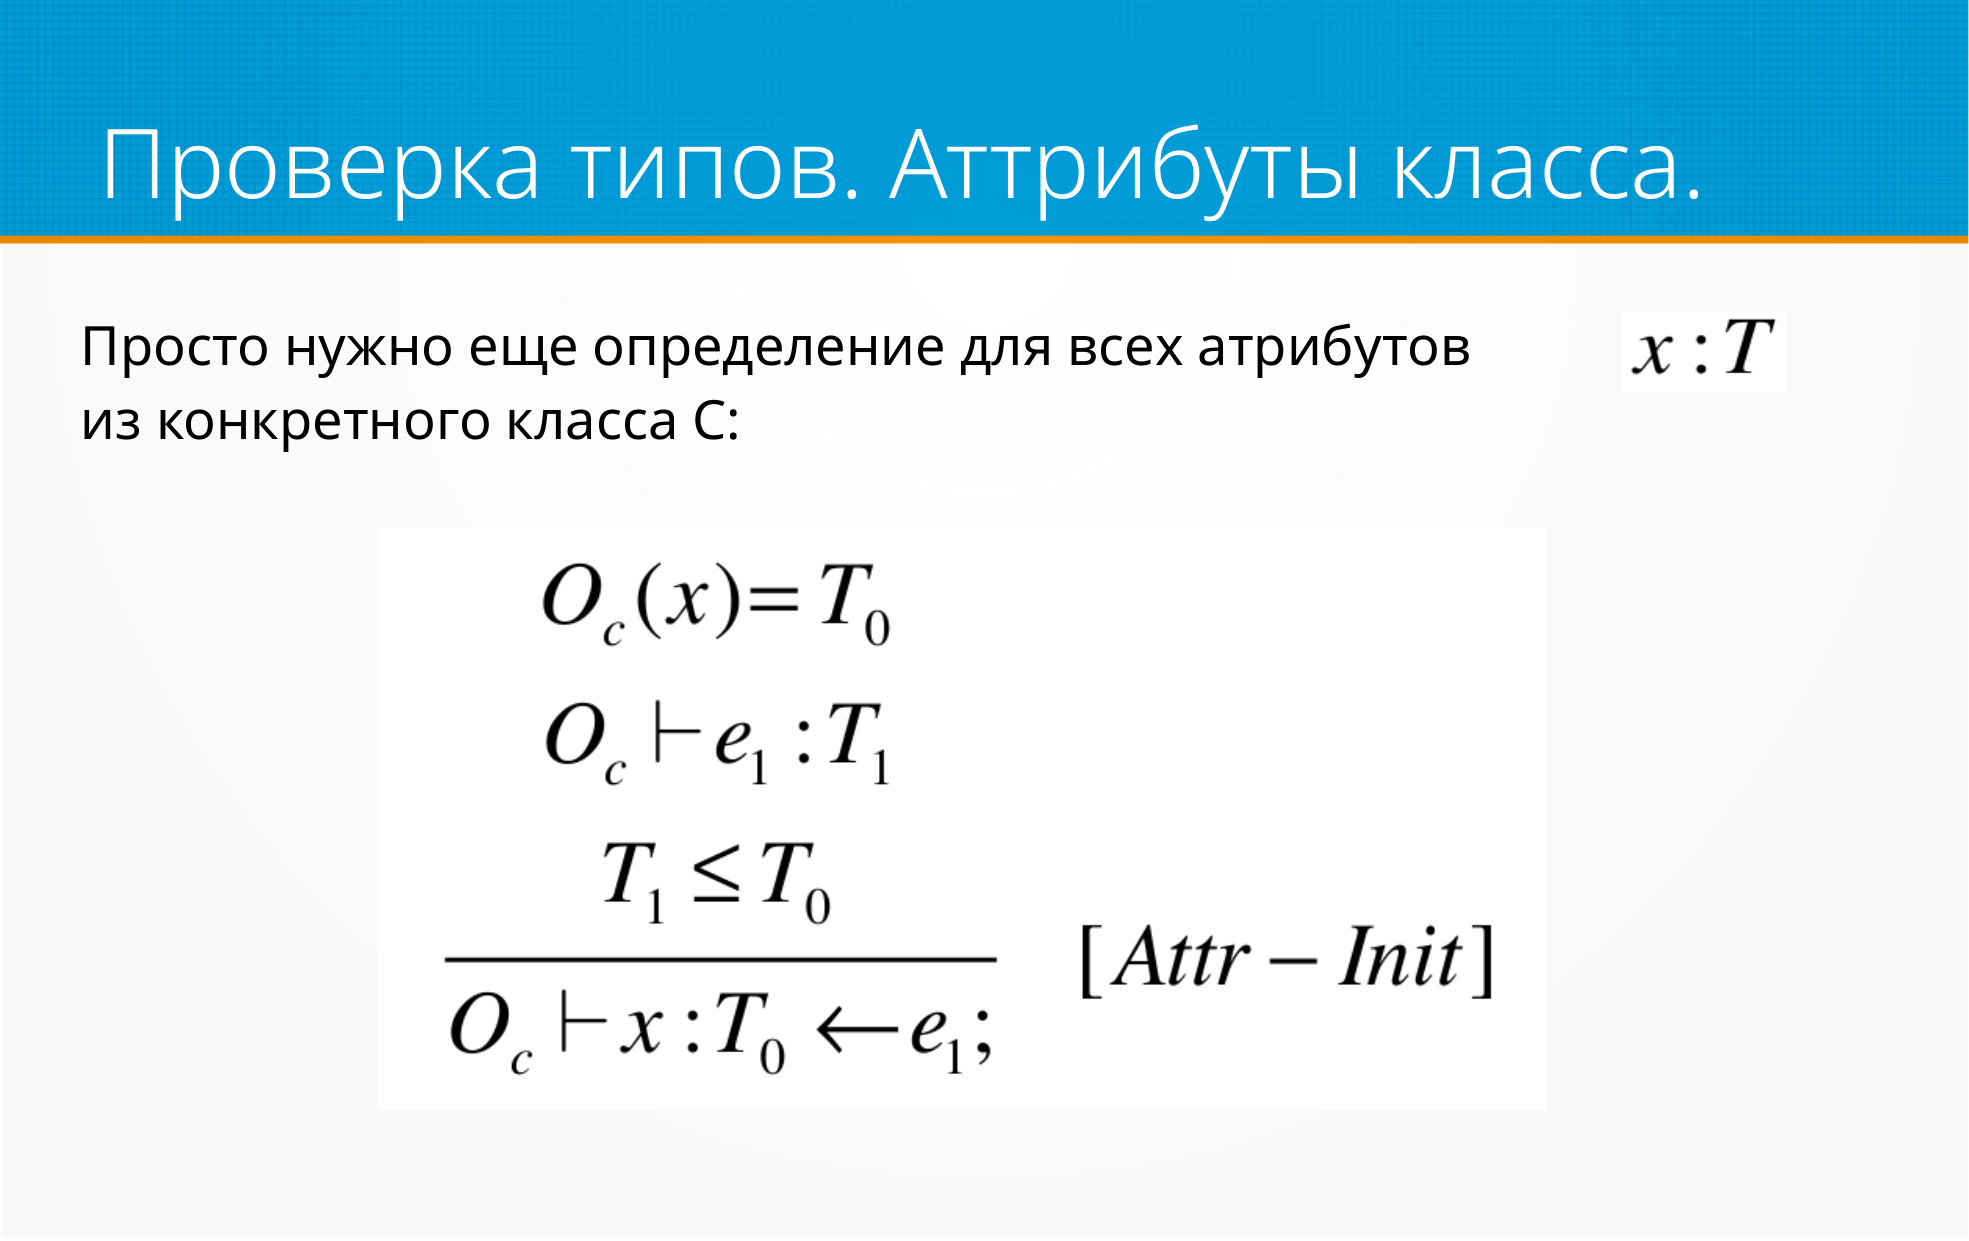

# Проверка типов. Аттрибуты класса.
Просто нужно еще определение для всех атрибутов
из конкретного класса C: